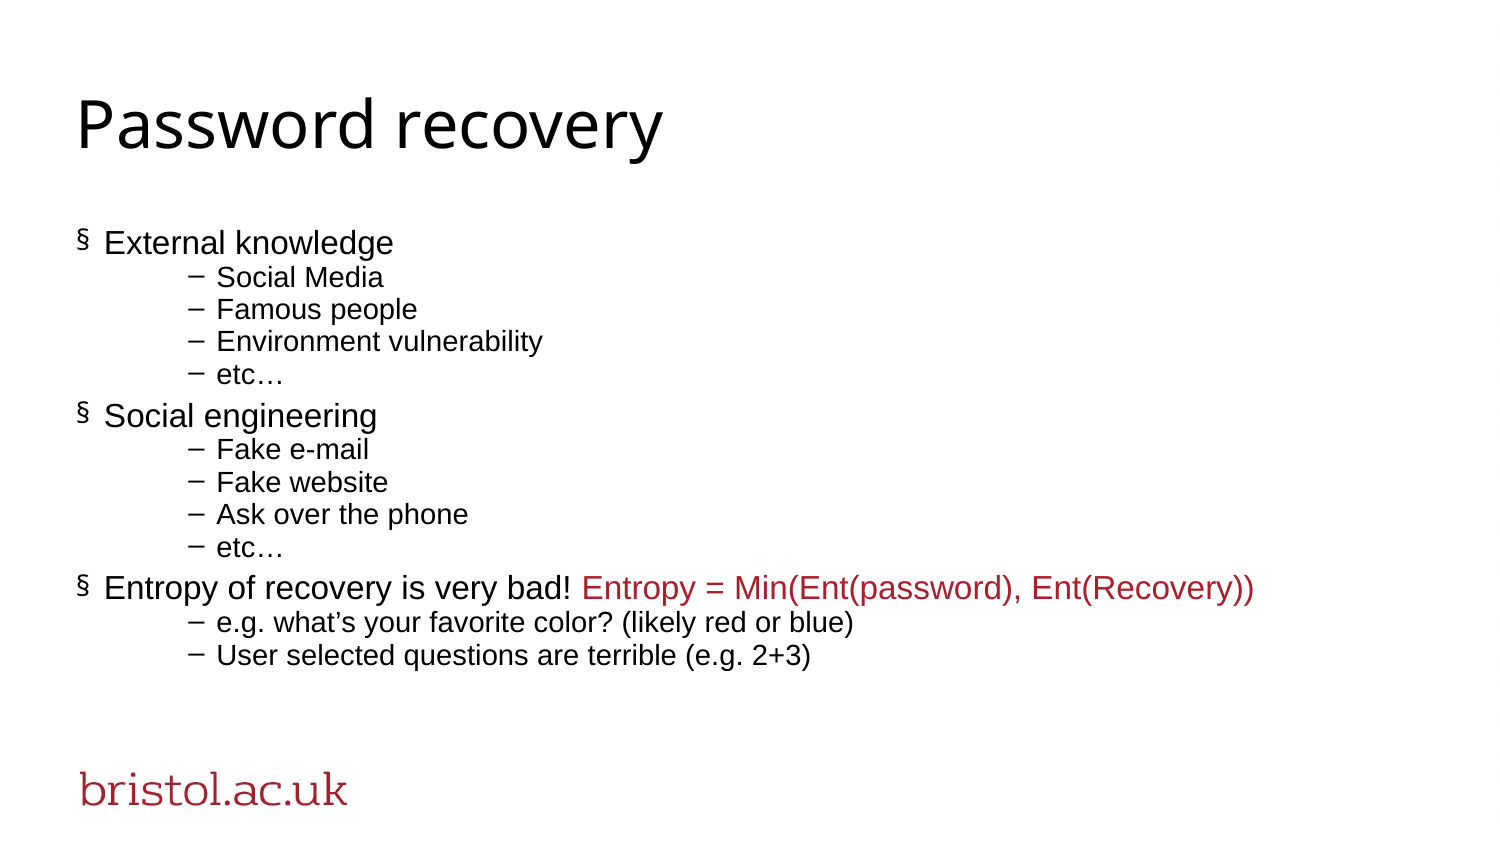

# Password recovery
External knowledge
Social Media
Famous people
Environment vulnerability
etc…
Social engineering
Fake e-mail
Fake website
Ask over the phone
etc…
Entropy of recovery is very bad! Entropy = Min(Ent(password), Ent(Recovery))
e.g. what’s your favorite color? (likely red or blue)
User selected questions are terrible (e.g. 2+3)